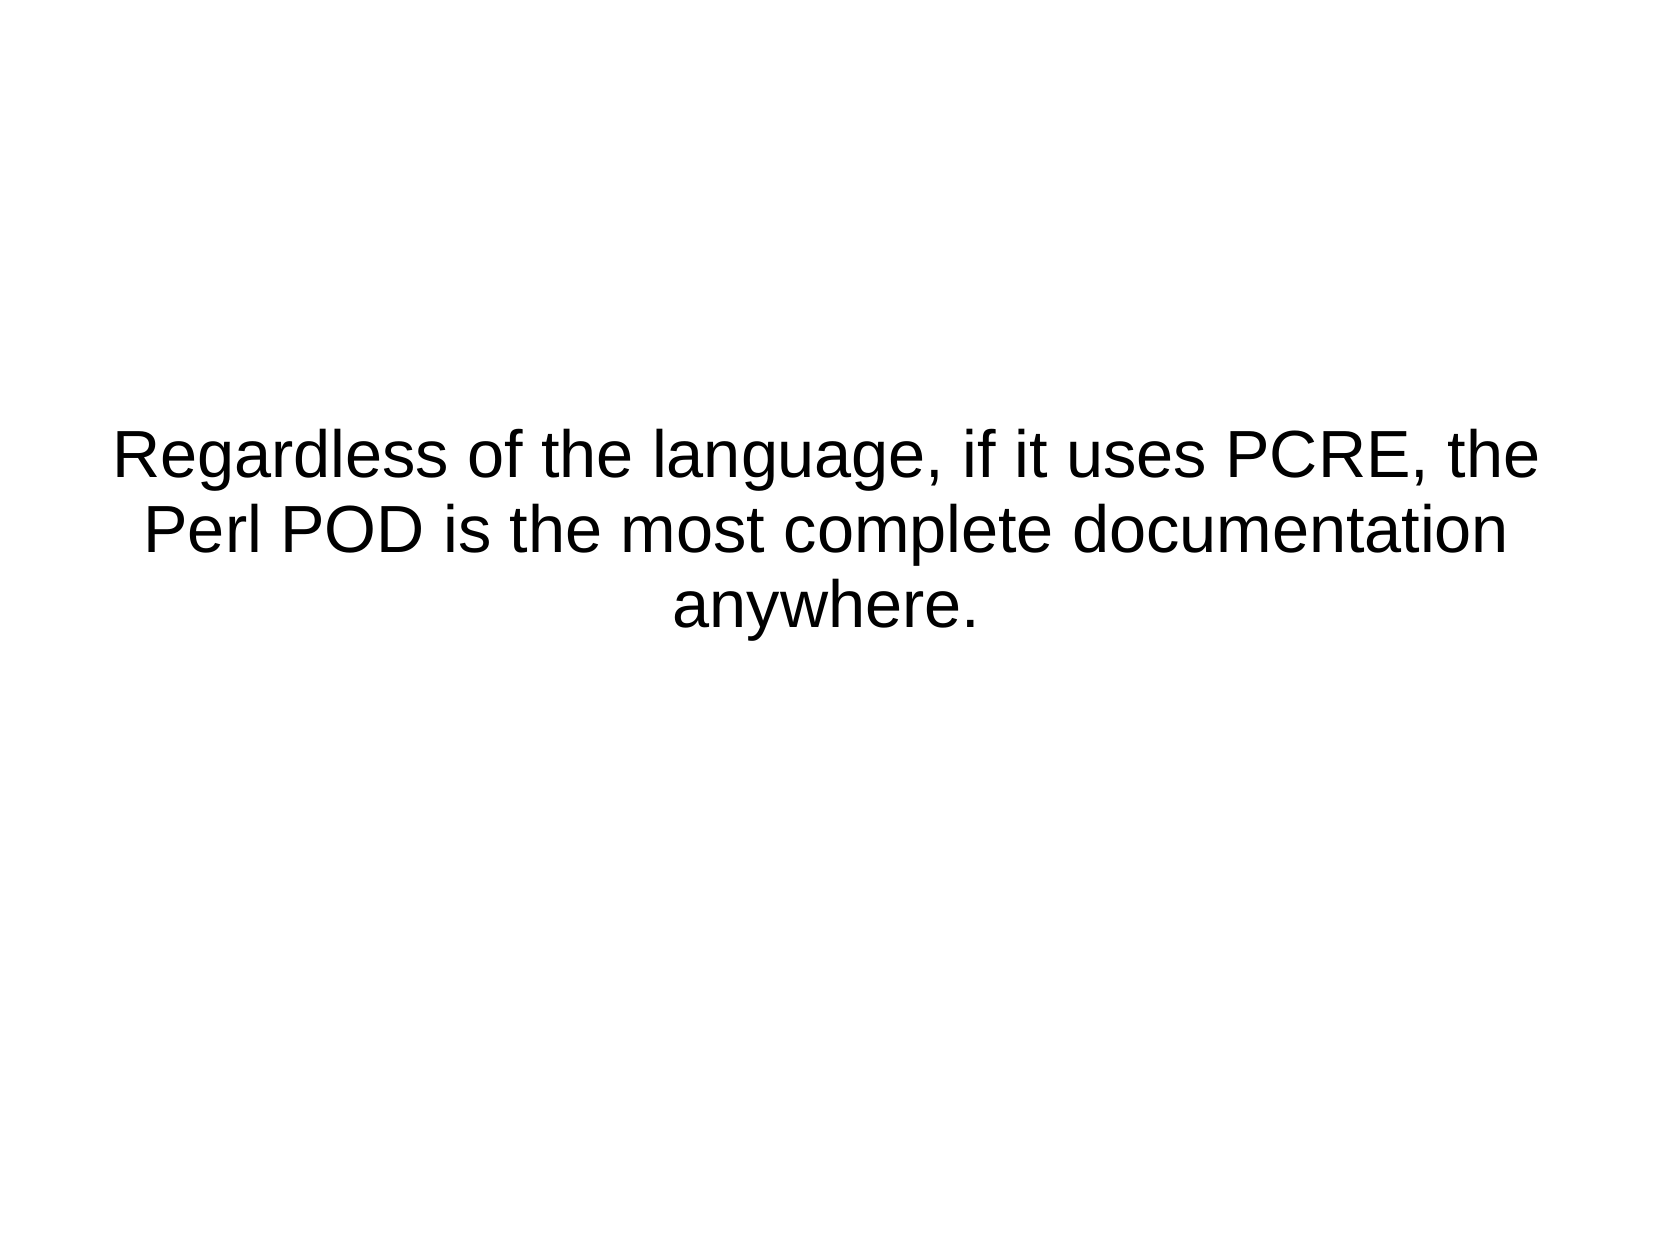

# Regardless of the language, if it uses PCRE, the Perl POD is the most complete documentation anywhere.